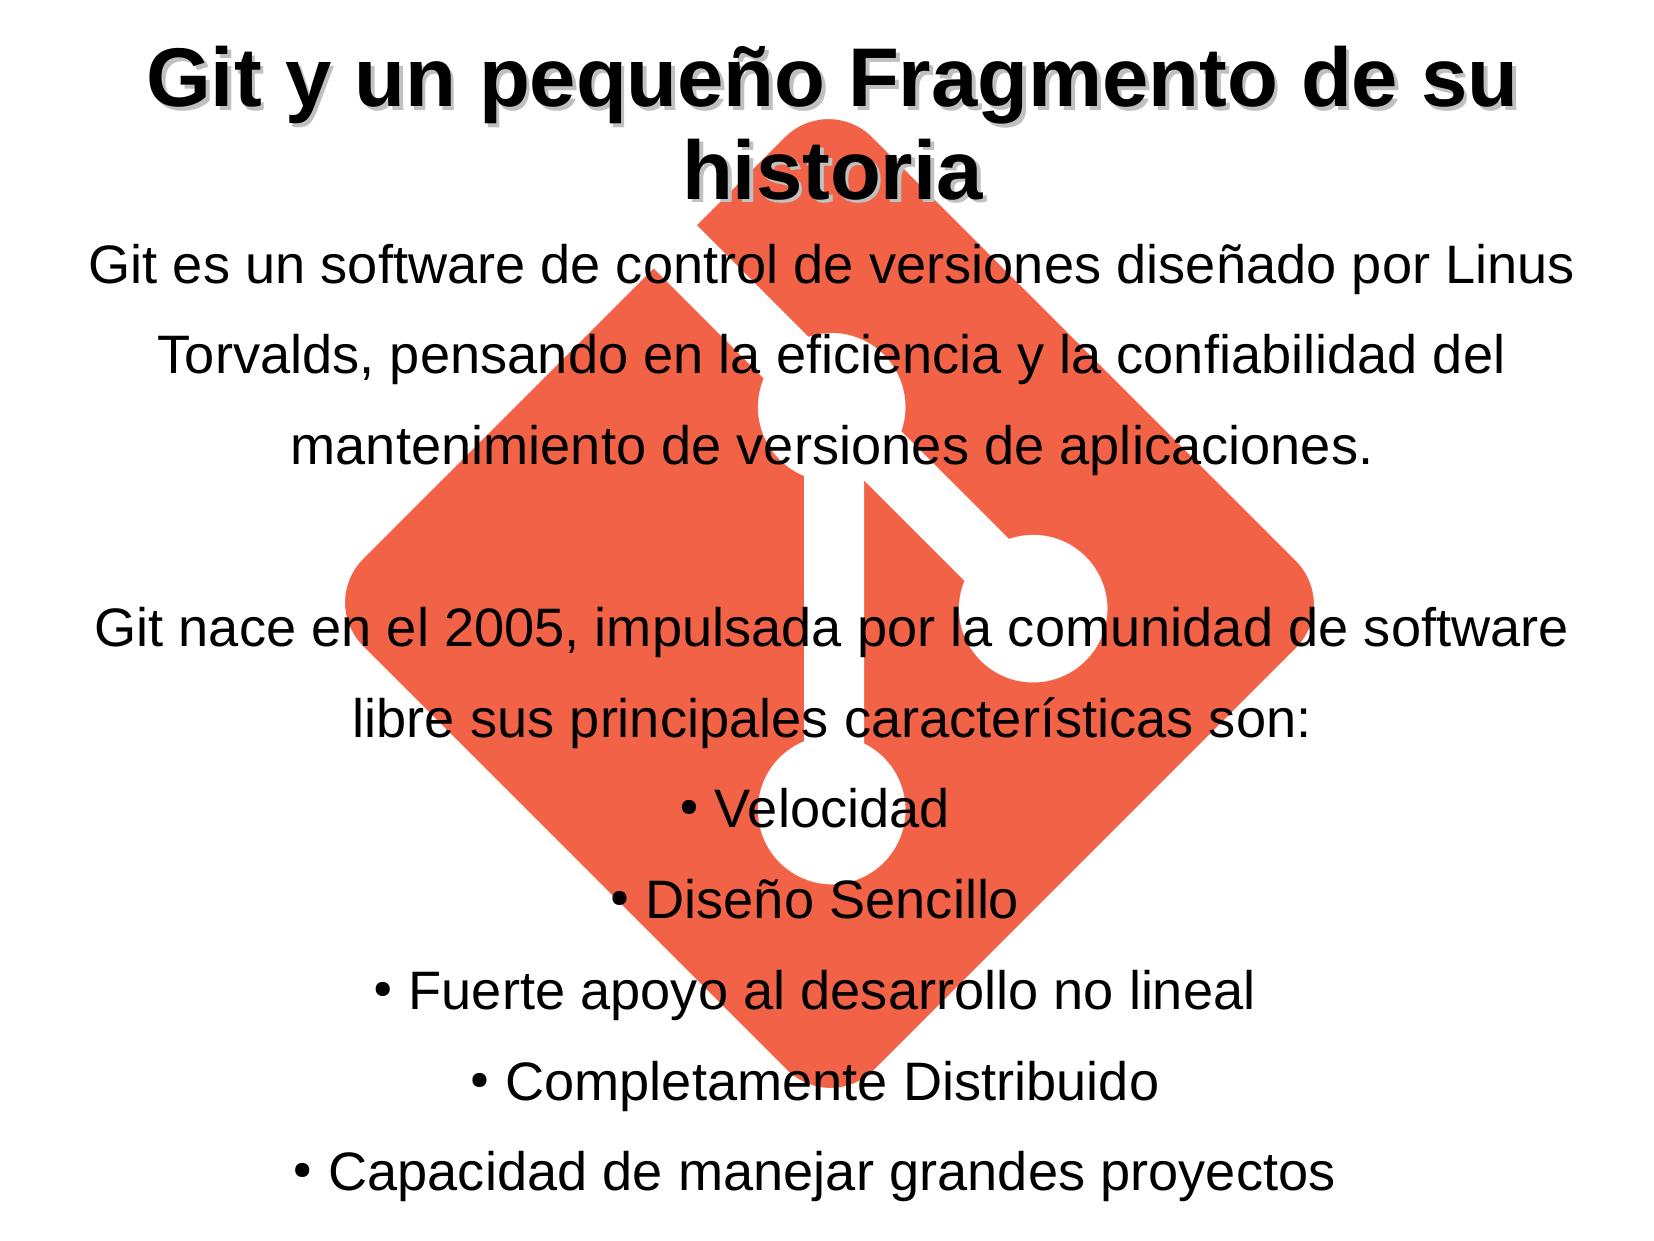

Git y un pequeño Fragmento de su historia
Git es un software de control de versiones diseñado por Linus Torvalds, pensando en la eficiencia y la confiabilidad del mantenimiento de versiones de aplicaciones.
Git nace en el 2005, impulsada por la comunidad de software libre sus principales características son:
Velocidad
Diseño Sencillo
Fuerte apoyo al desarrollo no lineal
Completamente Distribuido
Capacidad de manejar grandes proyectos